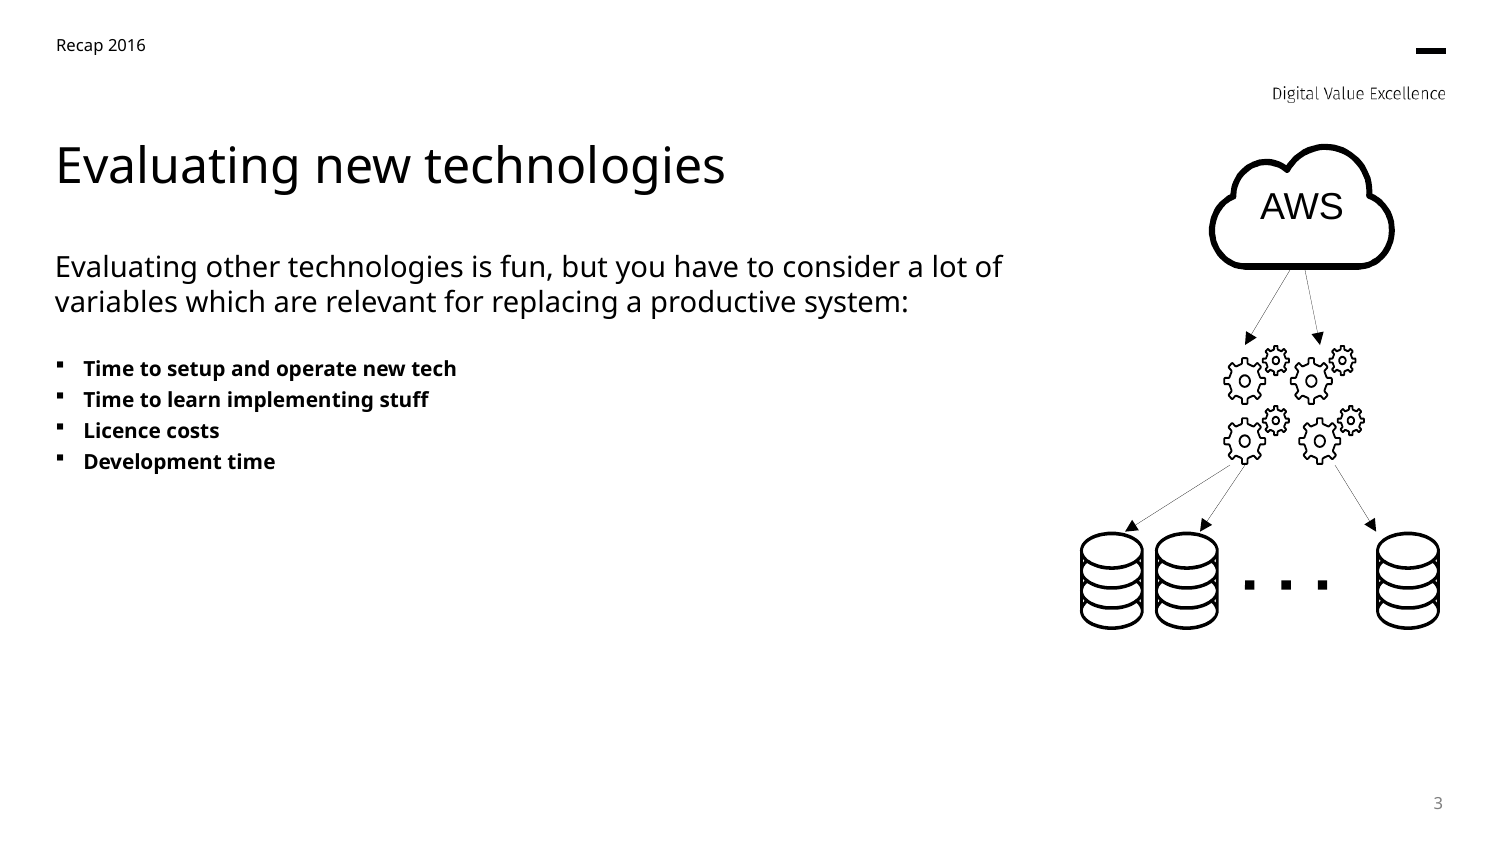

Recap 2016
Evaluating new technologies
AWS
Evaluating other technologies is fun, but you have to consider a lot of variables which are relevant for replacing a productive system:
Time to setup and operate new tech
Time to learn implementing stuff
Licence costs
Development time